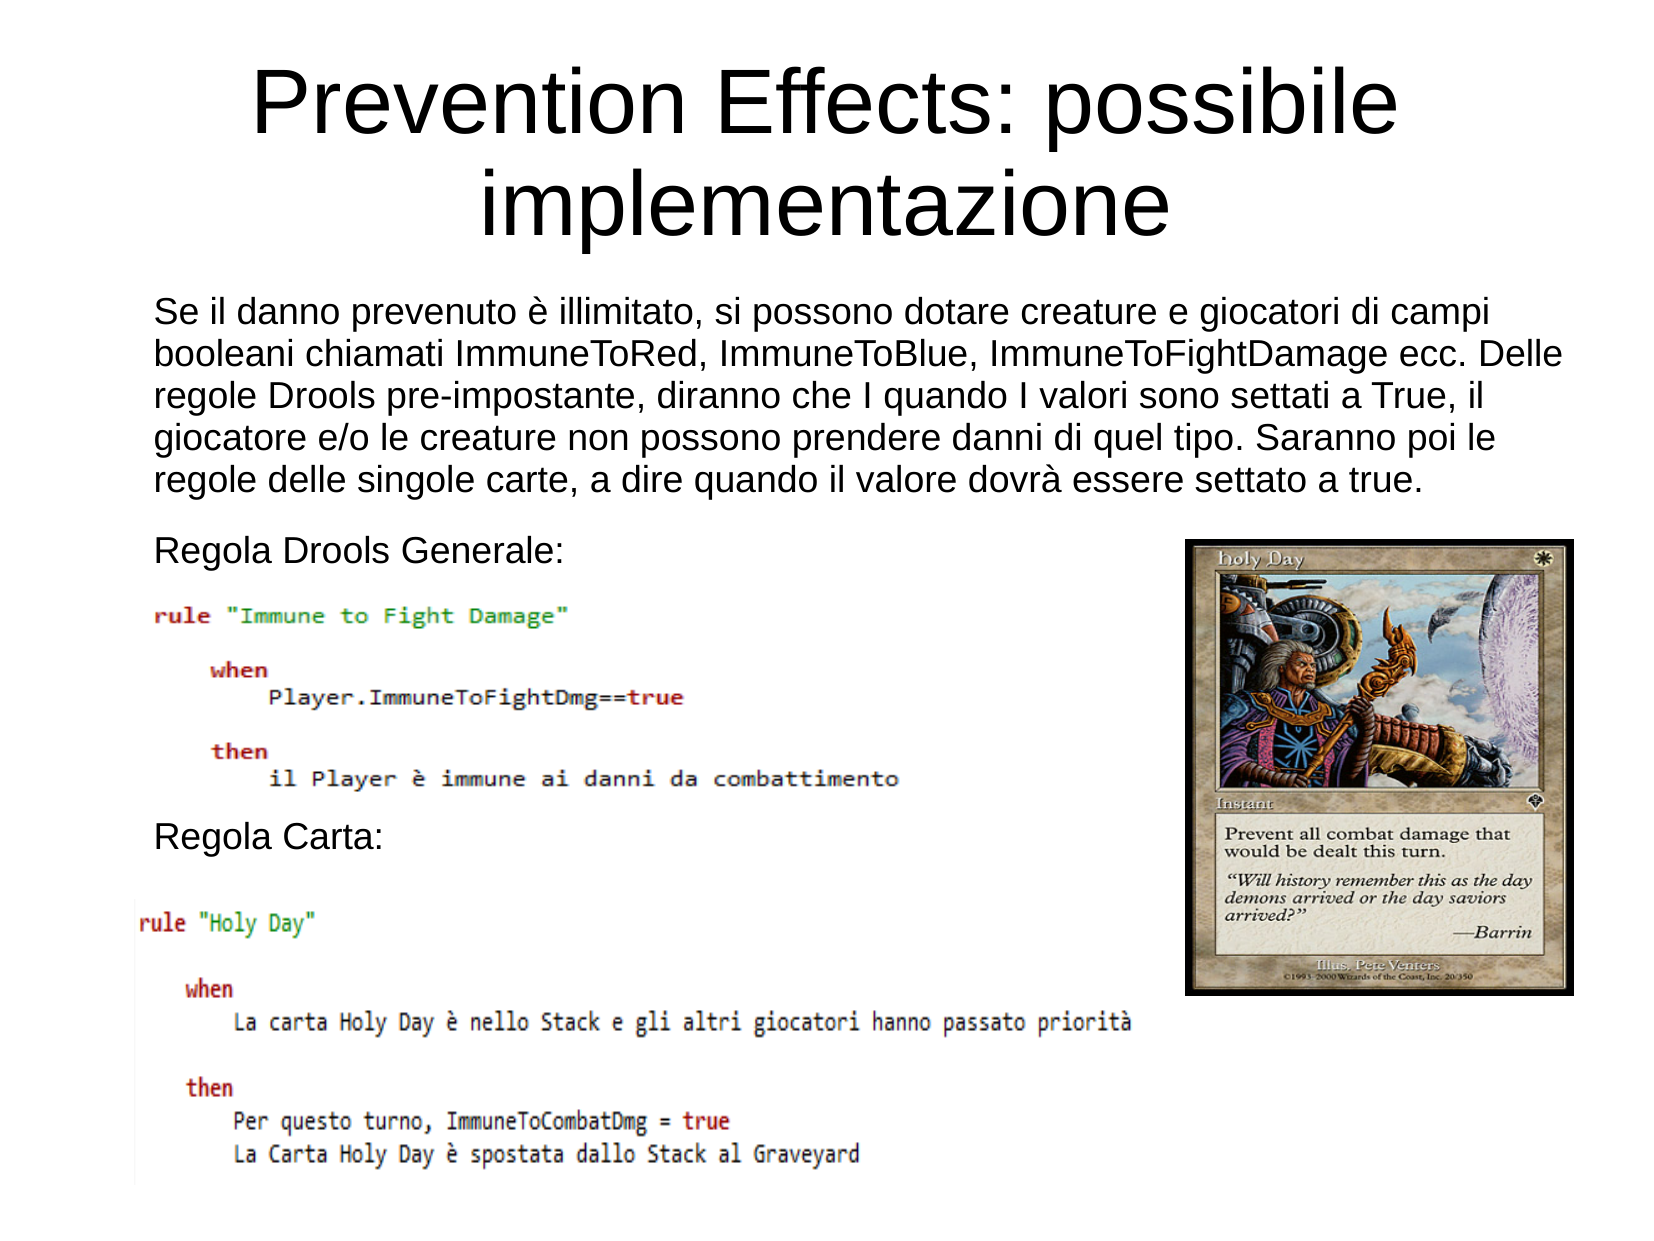

# Prevention Effects: possibile implementazione
Se il danno prevenuto è illimitato, si possono dotare creature e giocatori di campi booleani chiamati ImmuneToRed, ImmuneToBlue, ImmuneToFightDamage ecc. Delle regole Drools pre-impostante, diranno che I quando I valori sono settati a True, il giocatore e/o le creature non possono prendere danni di quel tipo. Saranno poi le regole delle singole carte, a dire quando il valore dovrà essere settato a true.
Regola Drools Generale:
Regola Carta: